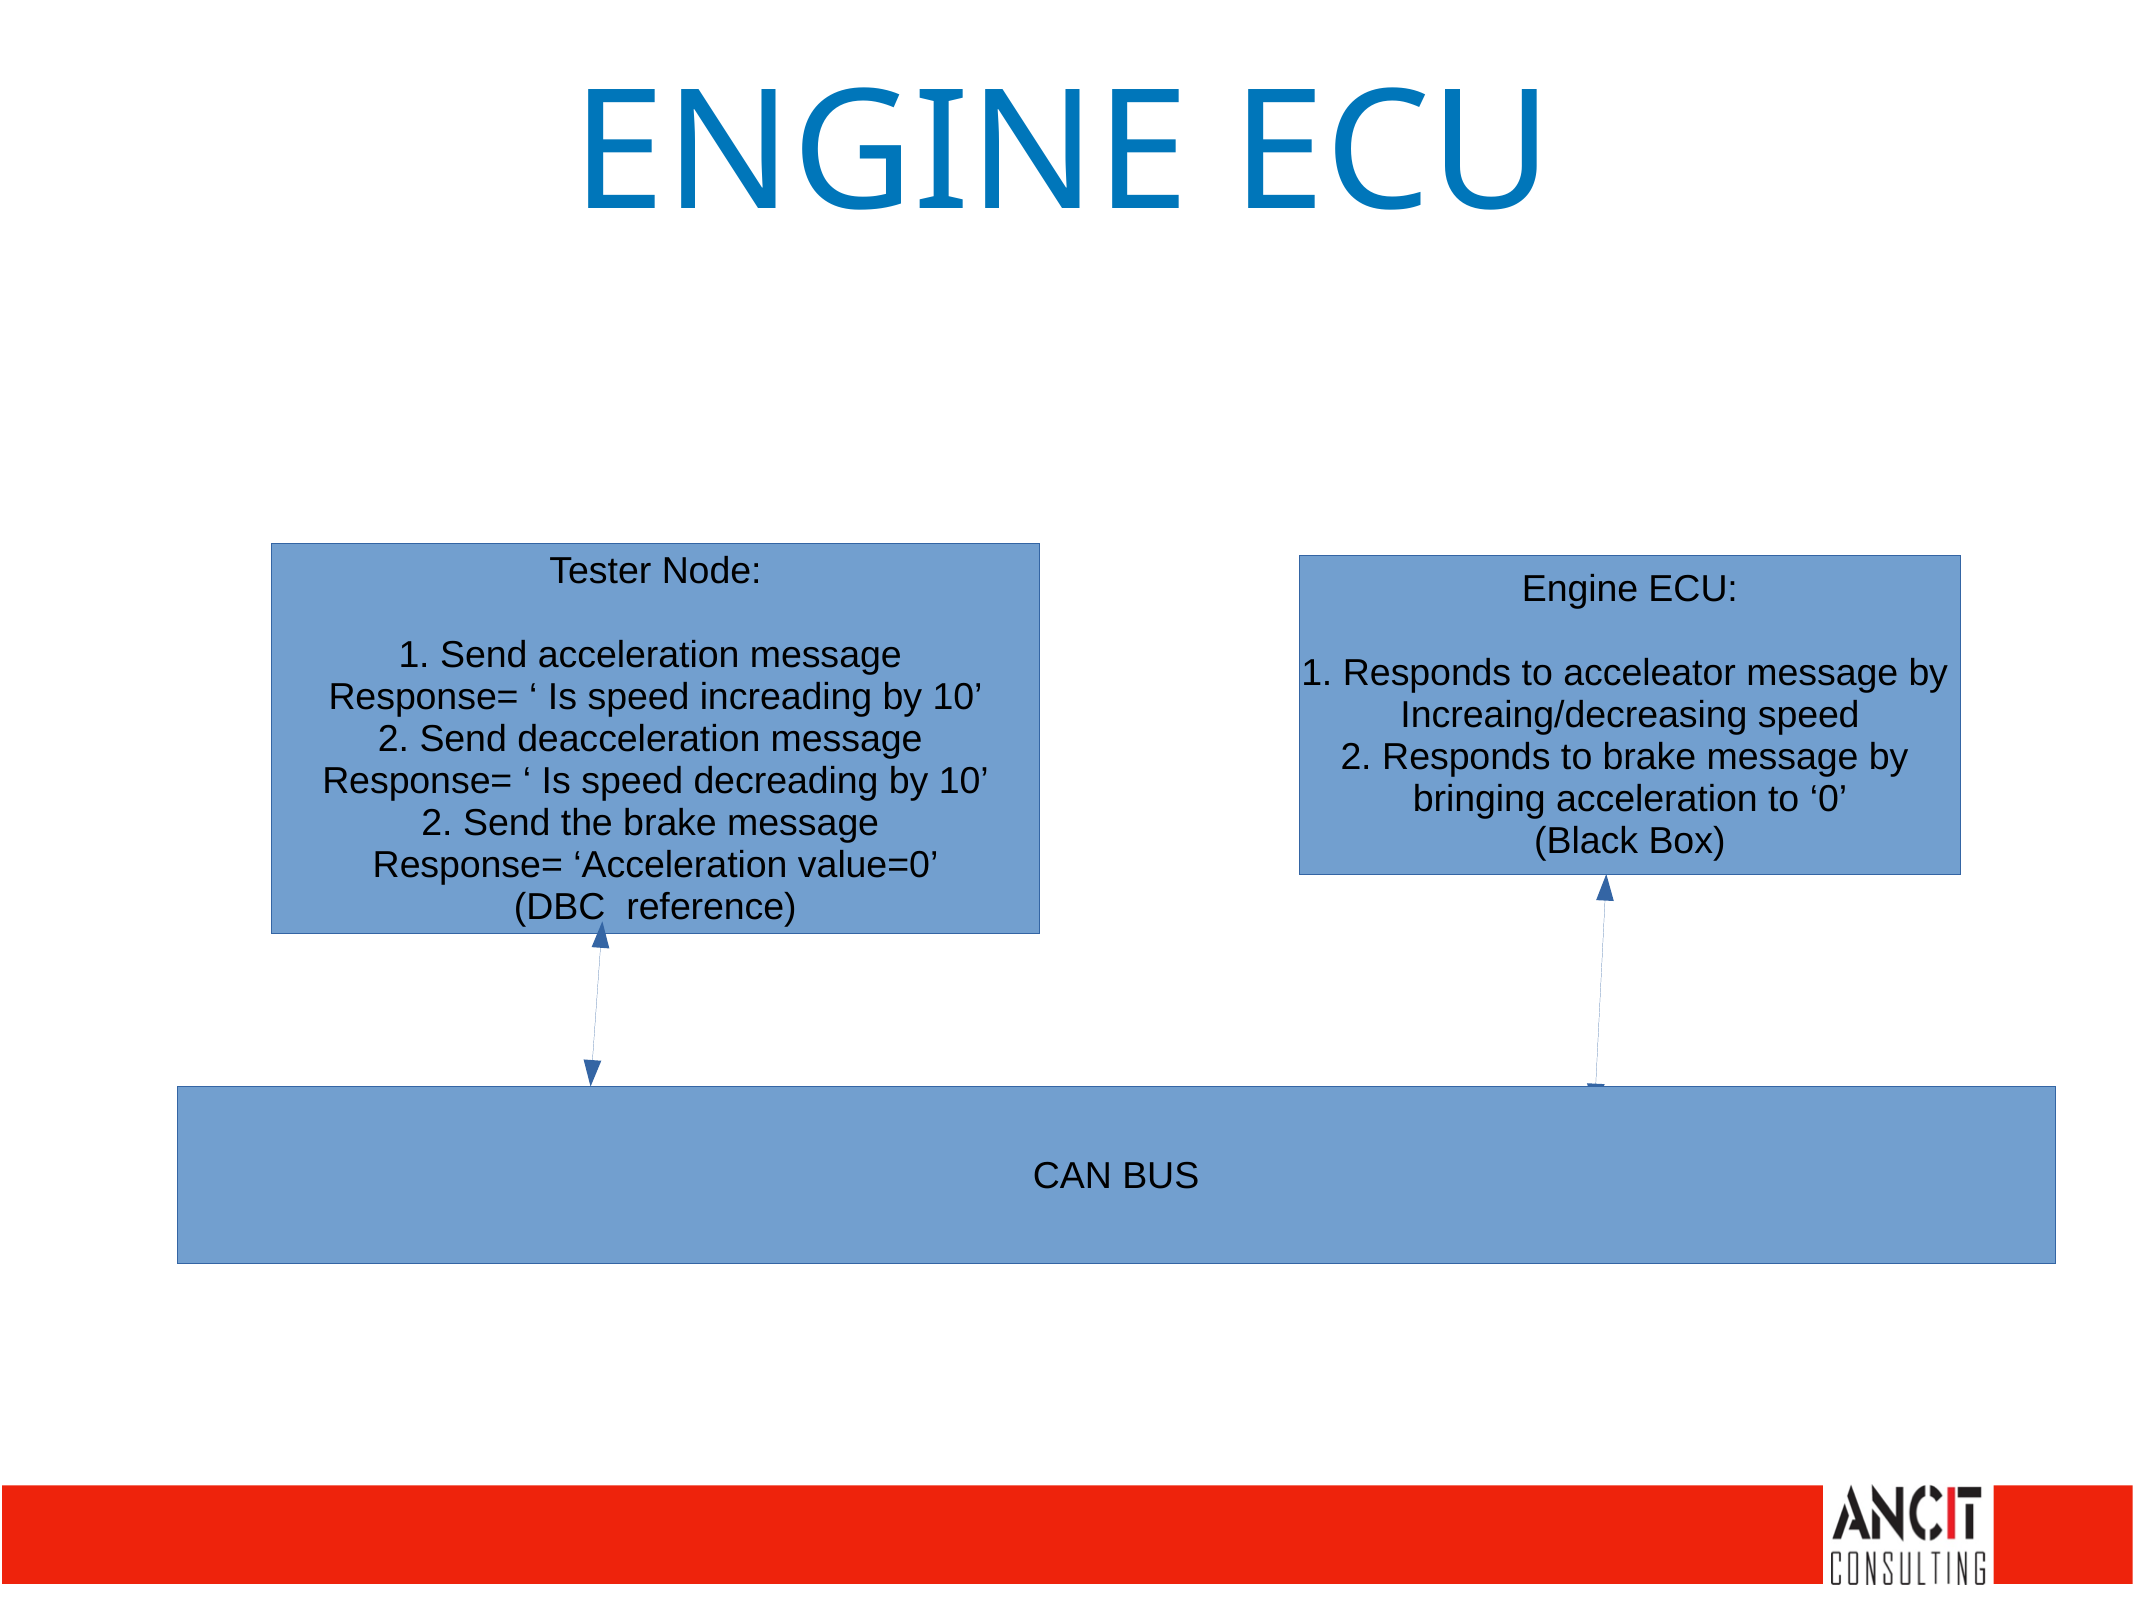

# ENGINE ECU
Tester Node:
1. Send acceleration message
Response= ‘ Is speed increading by 10’
2. Send deacceleration message
Response= ‘ Is speed decreading by 10’
2. Send the brake message
Response= ‘Acceleration value=0’
(DBC reference)
Engine ECU:
1. Responds to acceleator message by
Increaing/decreasing speed
2. Responds to brake message by
bringing acceleration to ‘0’
(Black Box)
CAN BUS